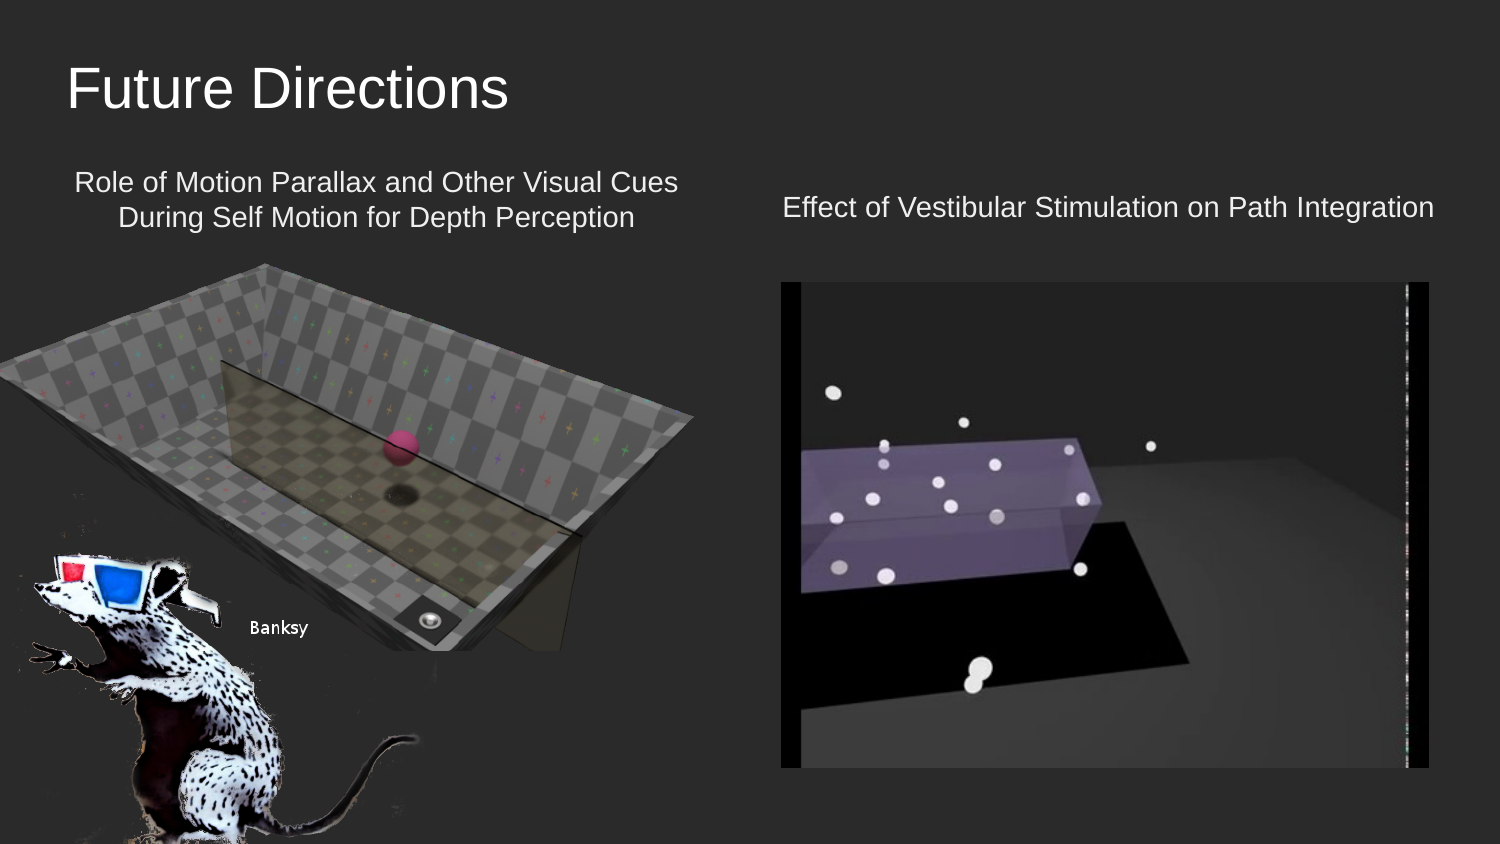

# Future Directions
Role of Motion Parallax and Other Visual Cues During Self Motion for Depth Perception
Effect of Vestibular Stimulation on Path Integration